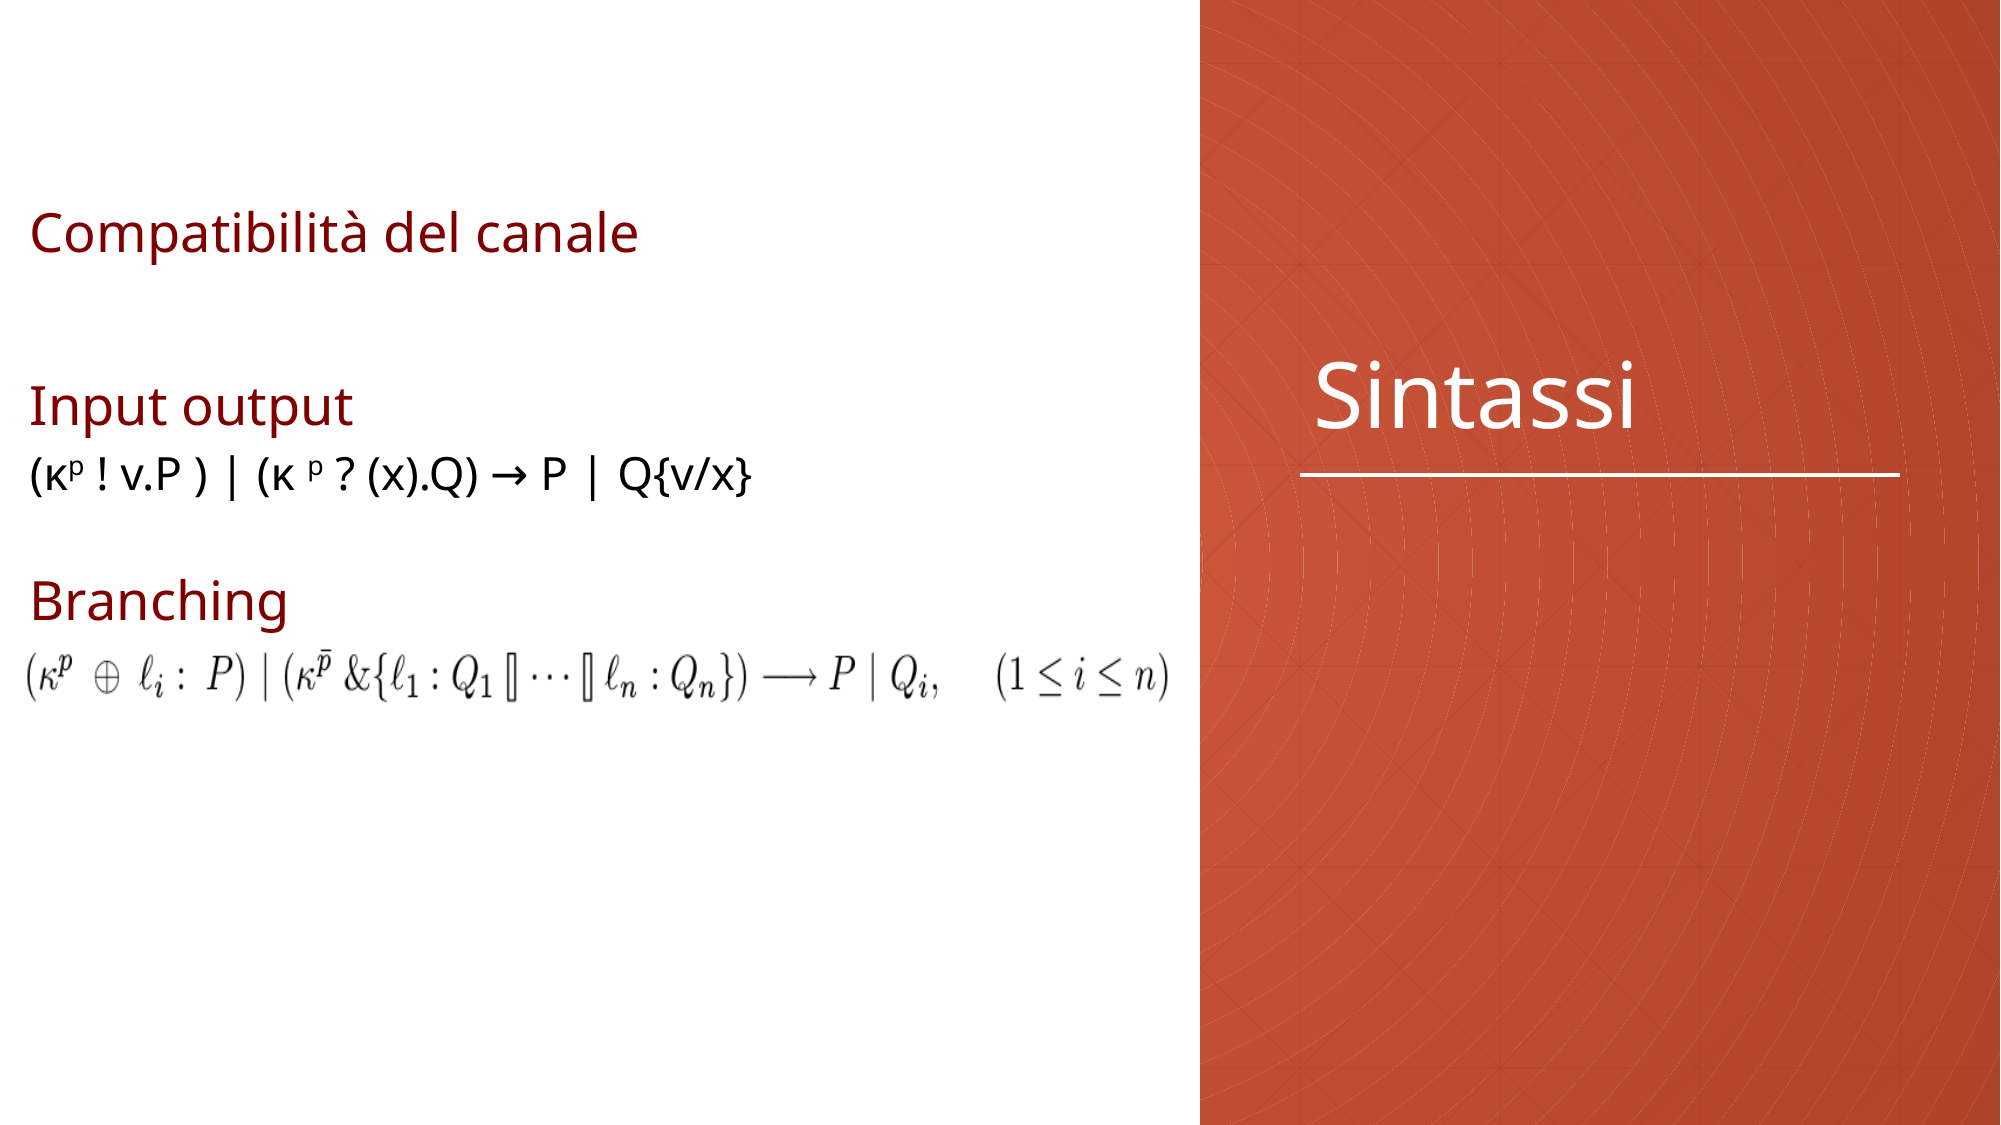

# Sintassi
Compatibilità del canale
Input output
(κp ! v.P ) | (κ p ? (x).Q) → P | Q{v/x}
Branching